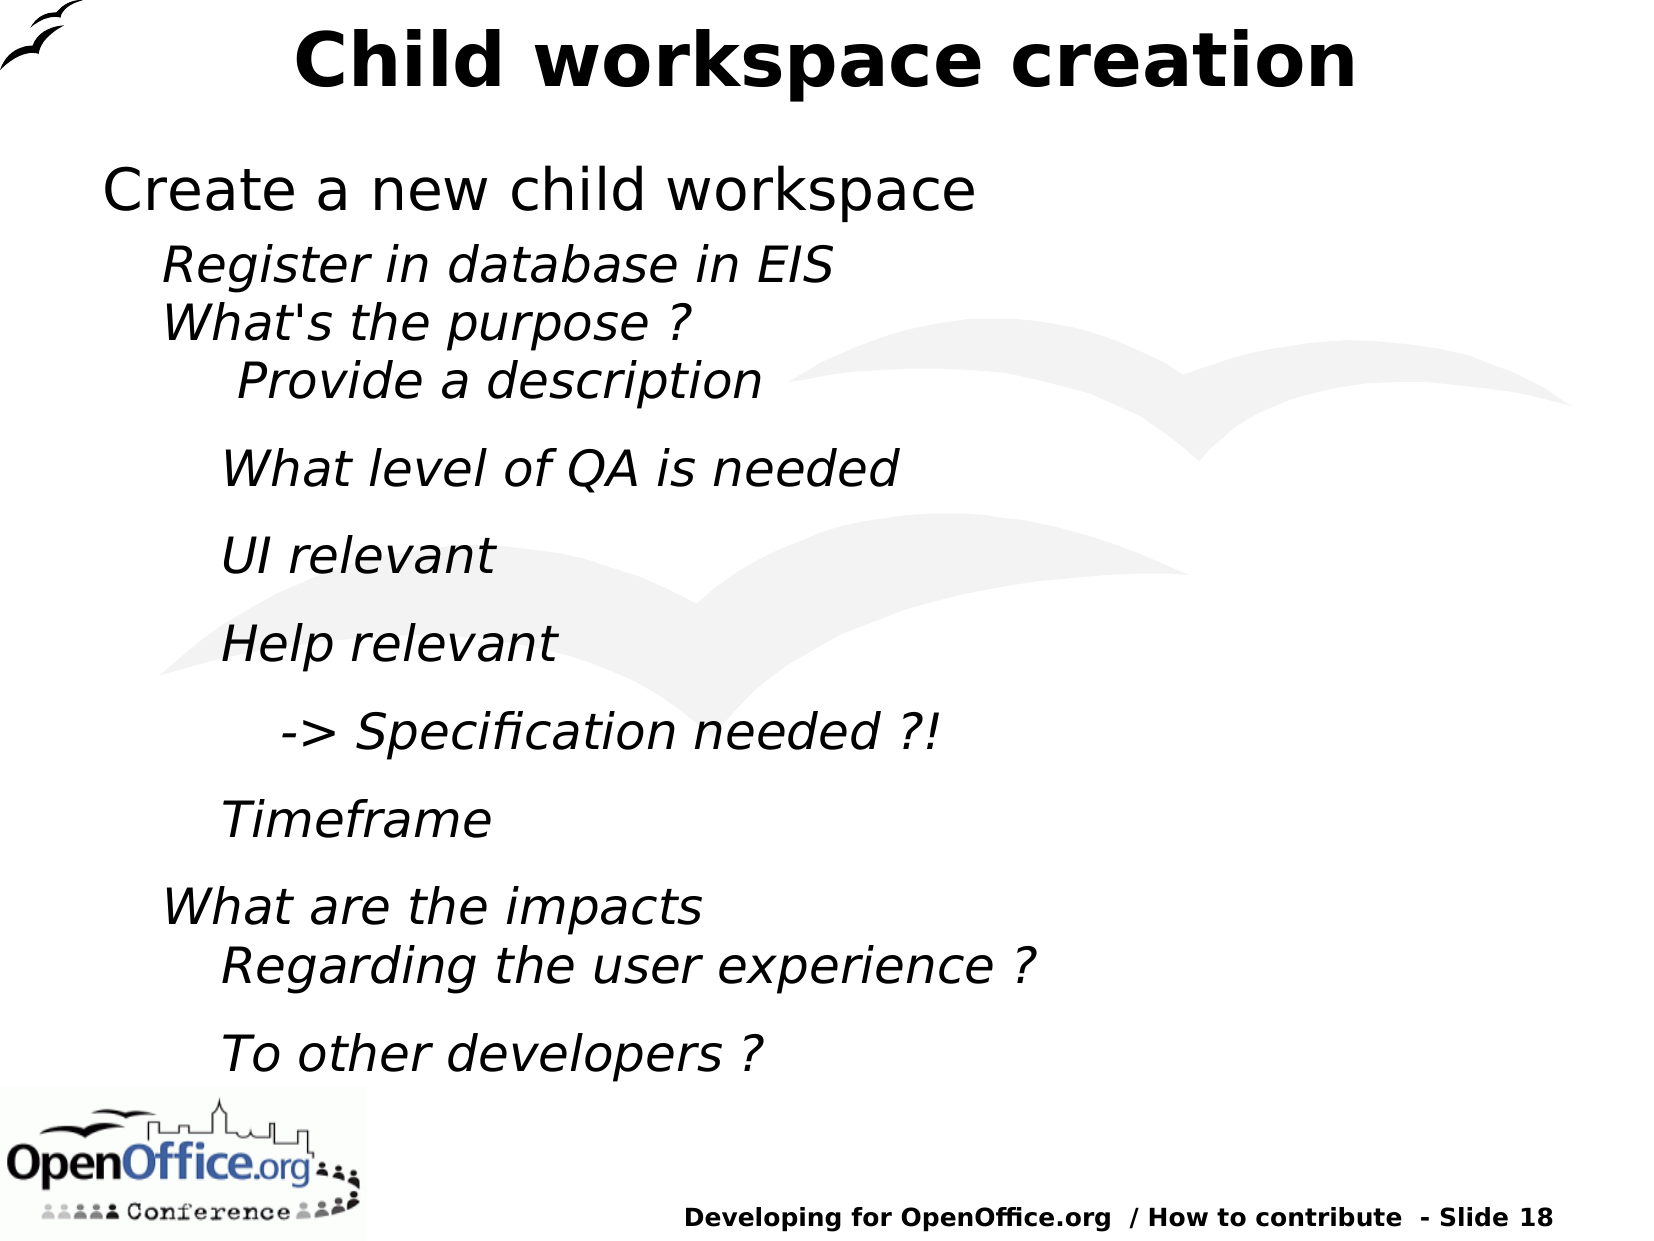

# Child workspace creation
Create a new child workspace
Register in database in EIS
What's the purpose ?
 Provide a description
What level of QA is needed
UI relevant
Help relevant
-> Specification needed ?!
Timeframe
What are the impacts
Regarding the user experience ?
To other developers ?